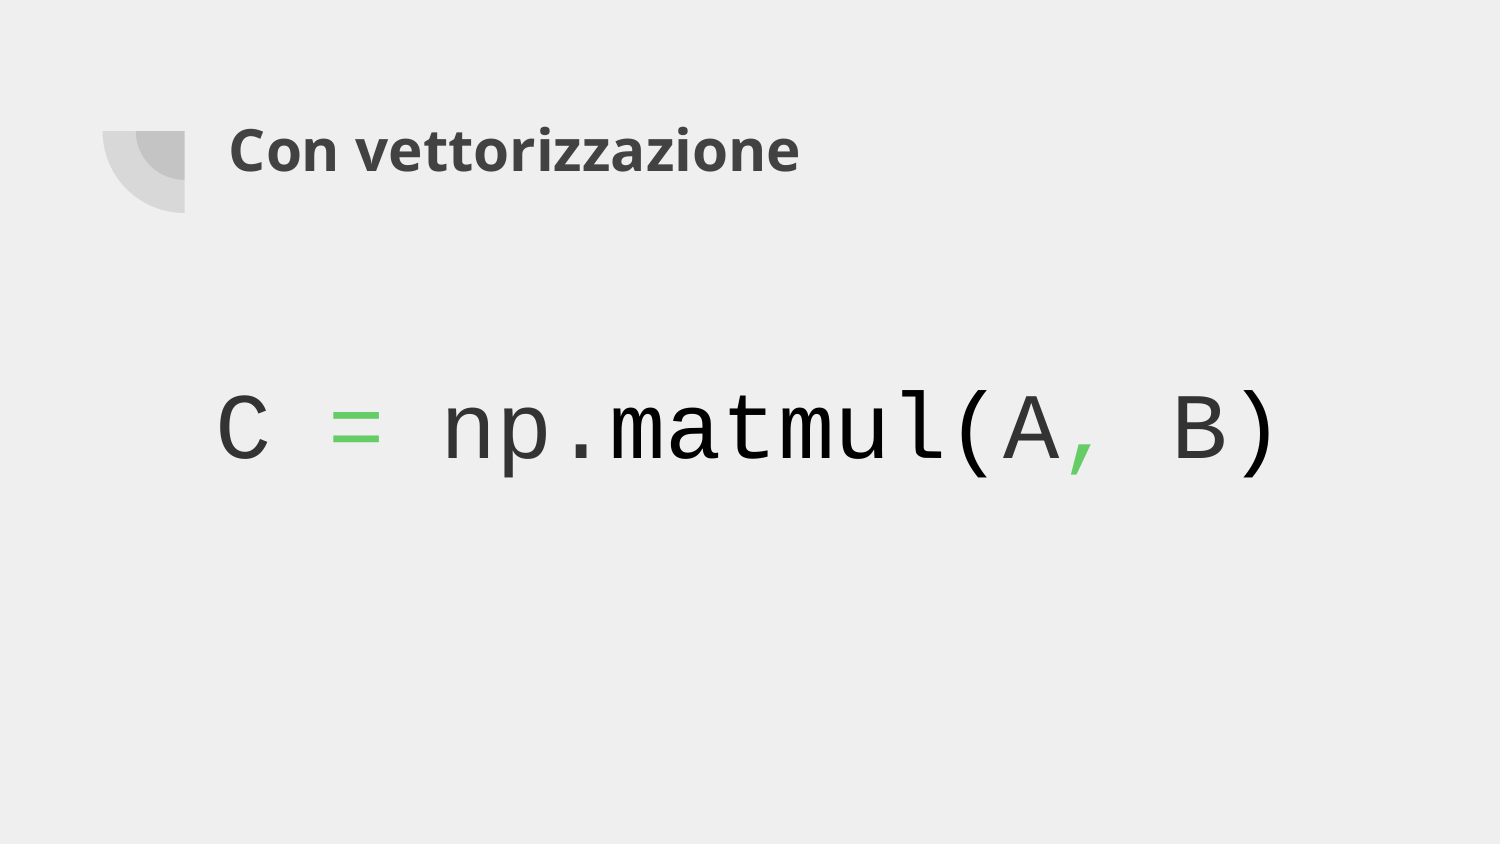

# Con vettorizzazione
C = np.matmul(A, B)